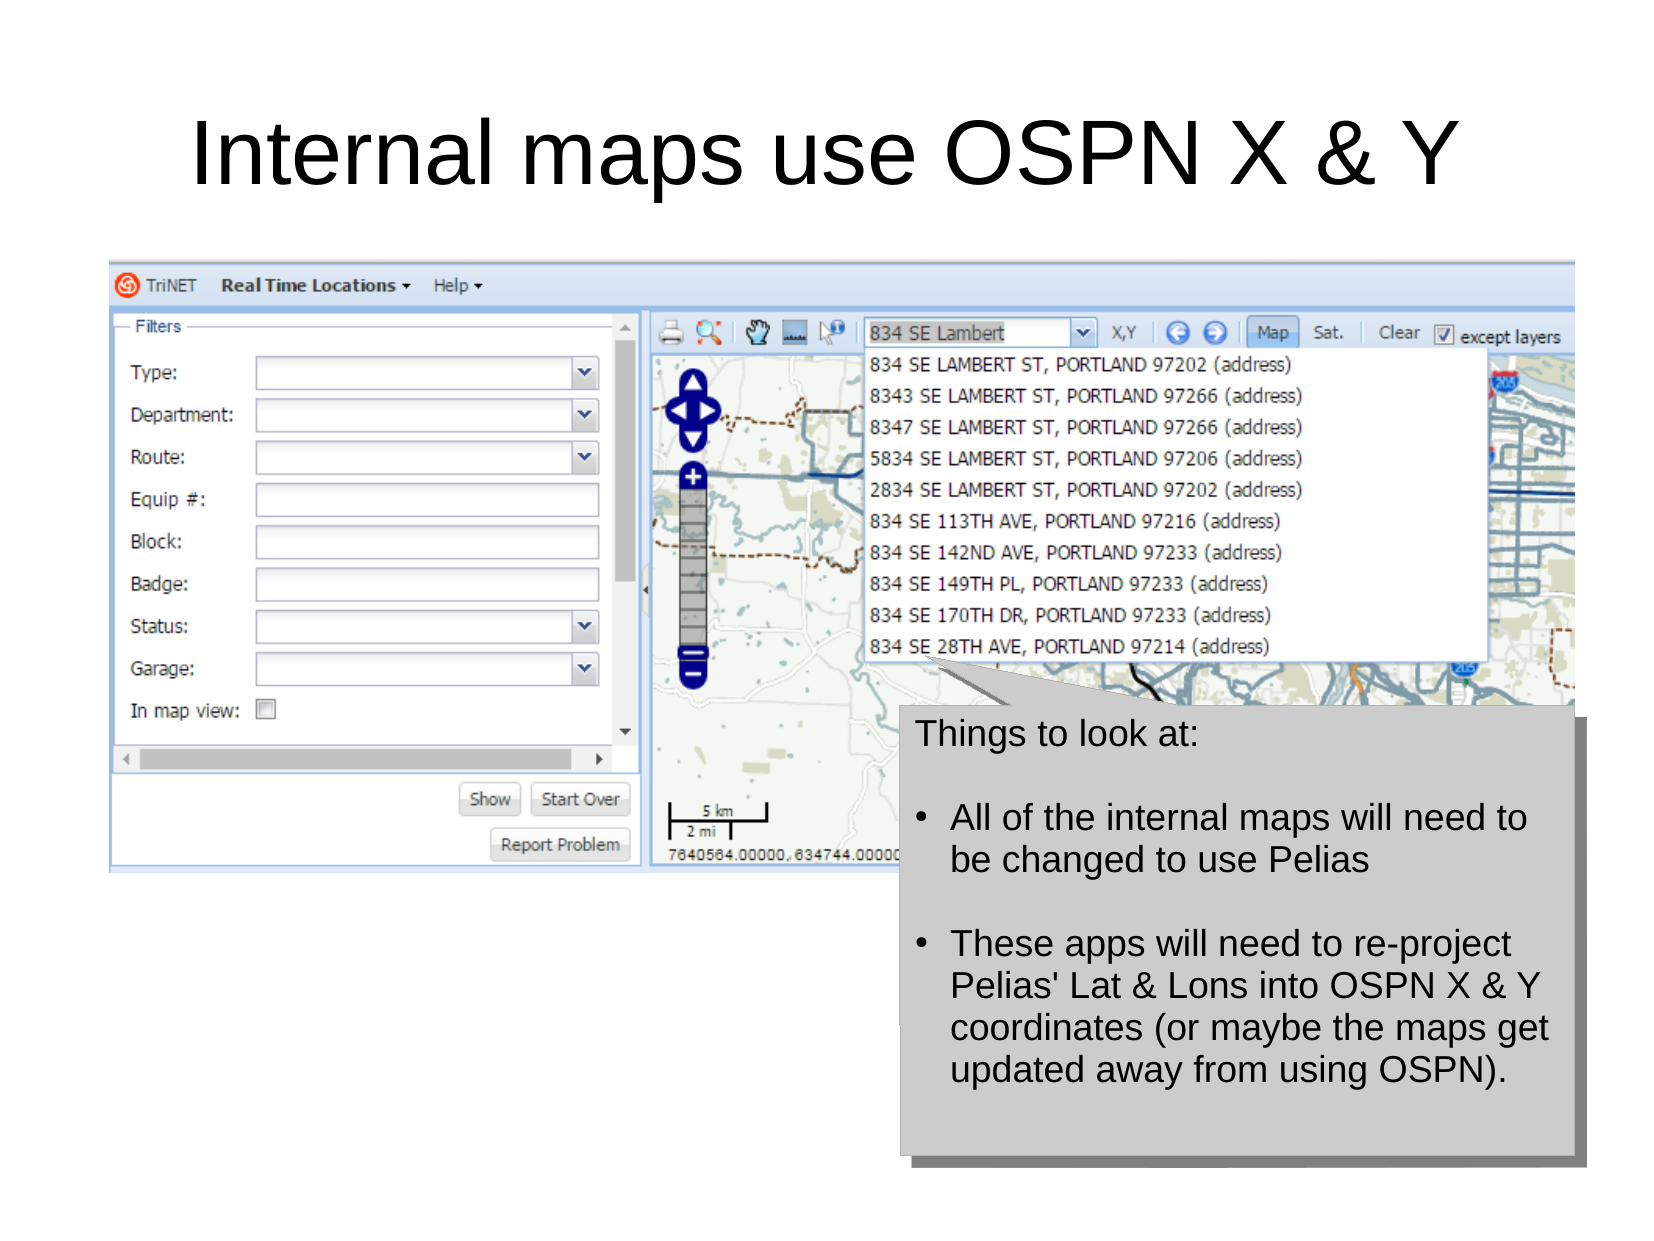

# Internal maps use OSPN X & Y
Things to look at:
All of the internal maps will need to be changed to use Pelias
These apps will need to re-project Pelias' Lat & Lons into OSPN X & Y coordinates (or maybe the maps get updated away from using OSPN).